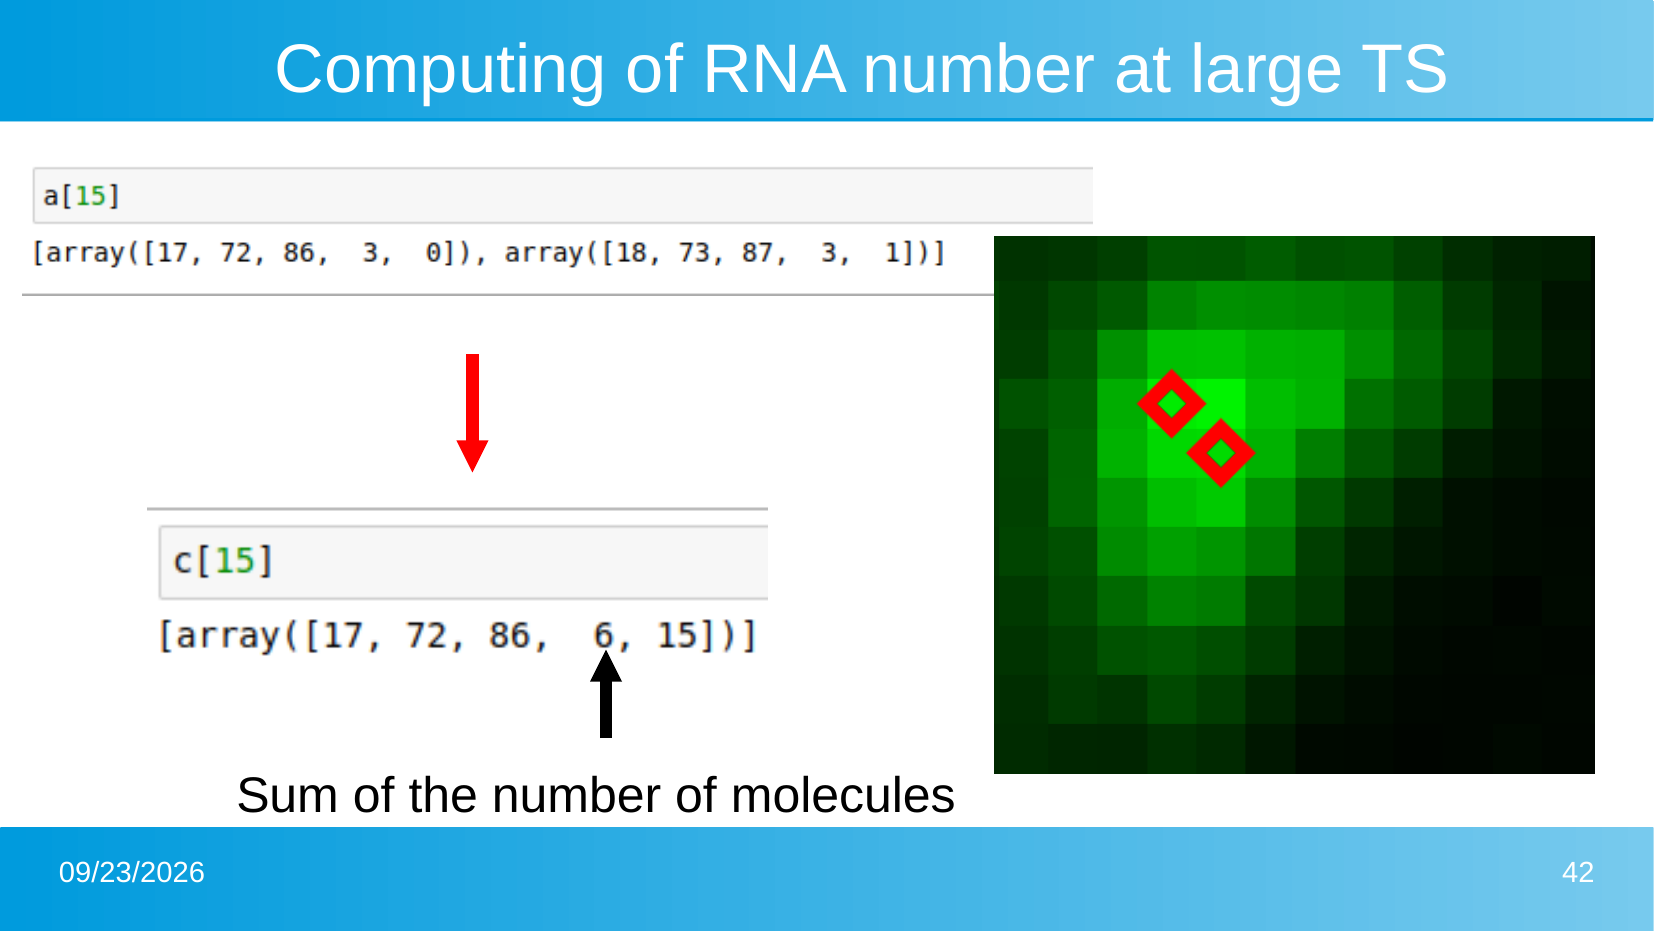

# Computing of RNA number at large TS
Sum of the number of molecules
42